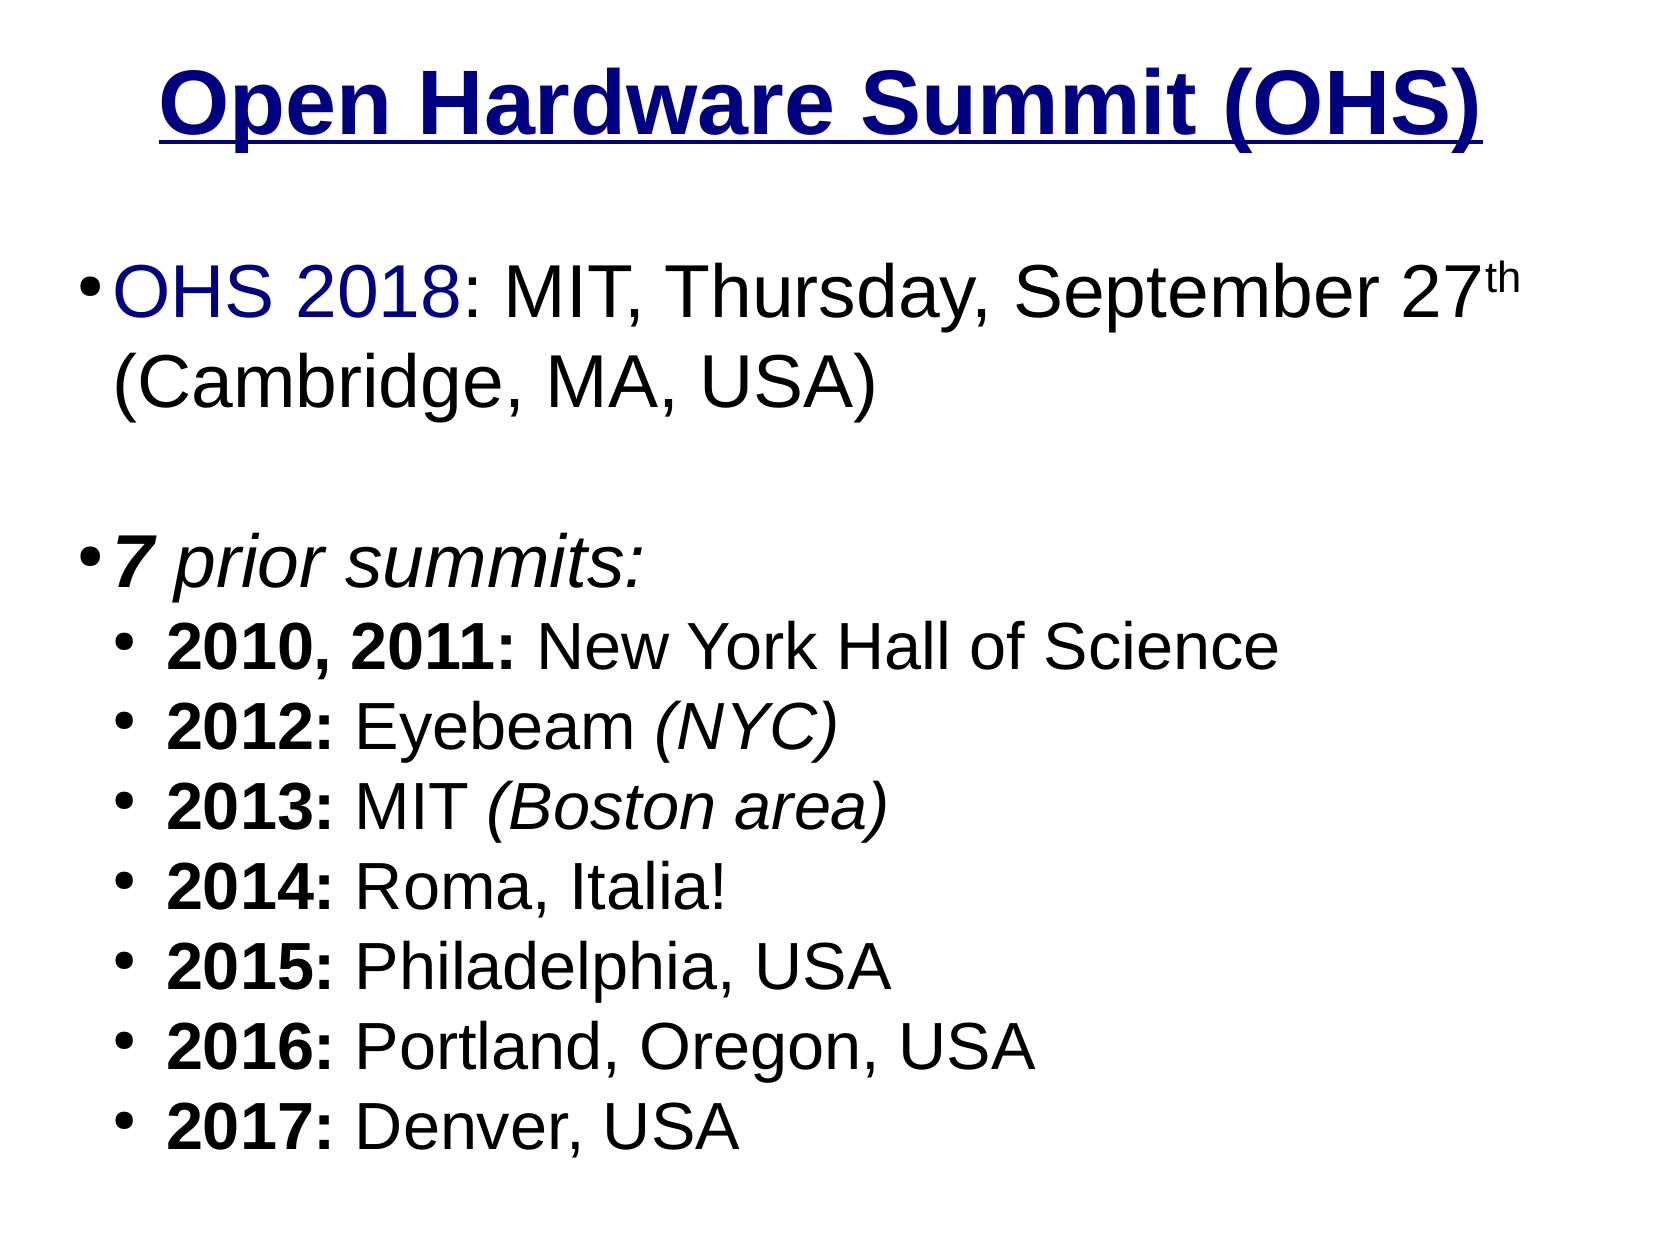

Open Hardware Summit (OHS)
OHS 2018: MIT, Thursday, September 27th (Cambridge, MA, USA)
7 prior summits:
 2010, 2011: New York Hall of Science
 2012: Eyebeam (NYC)
 2013: MIT (Boston area)
 2014: Roma, Italia!
 2015: Philadelphia, USA
 2016: Portland, Oregon, USA
 2017: Denver, USA